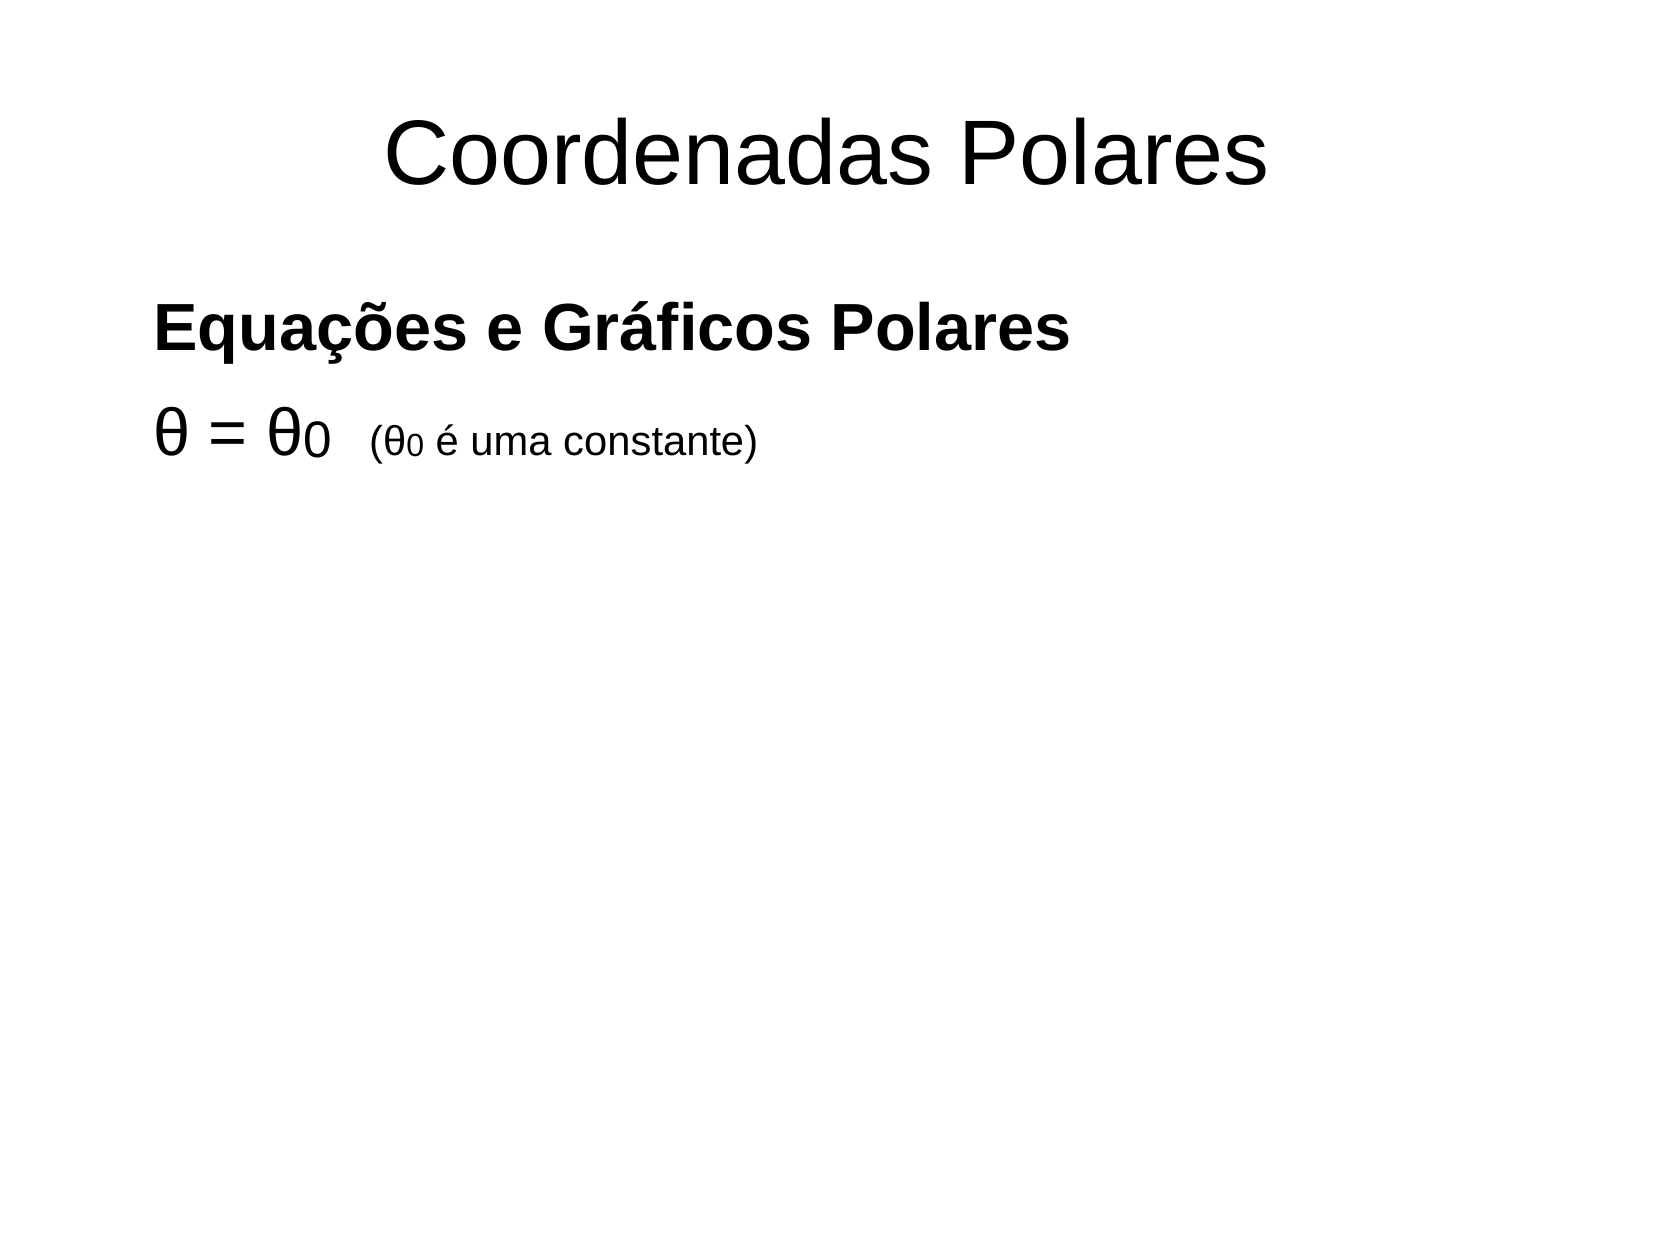

Coordenadas Polares
Coordenadas Polares
# Equações e Gráficos Polares
θ = θ0 (θ0 é uma constante)